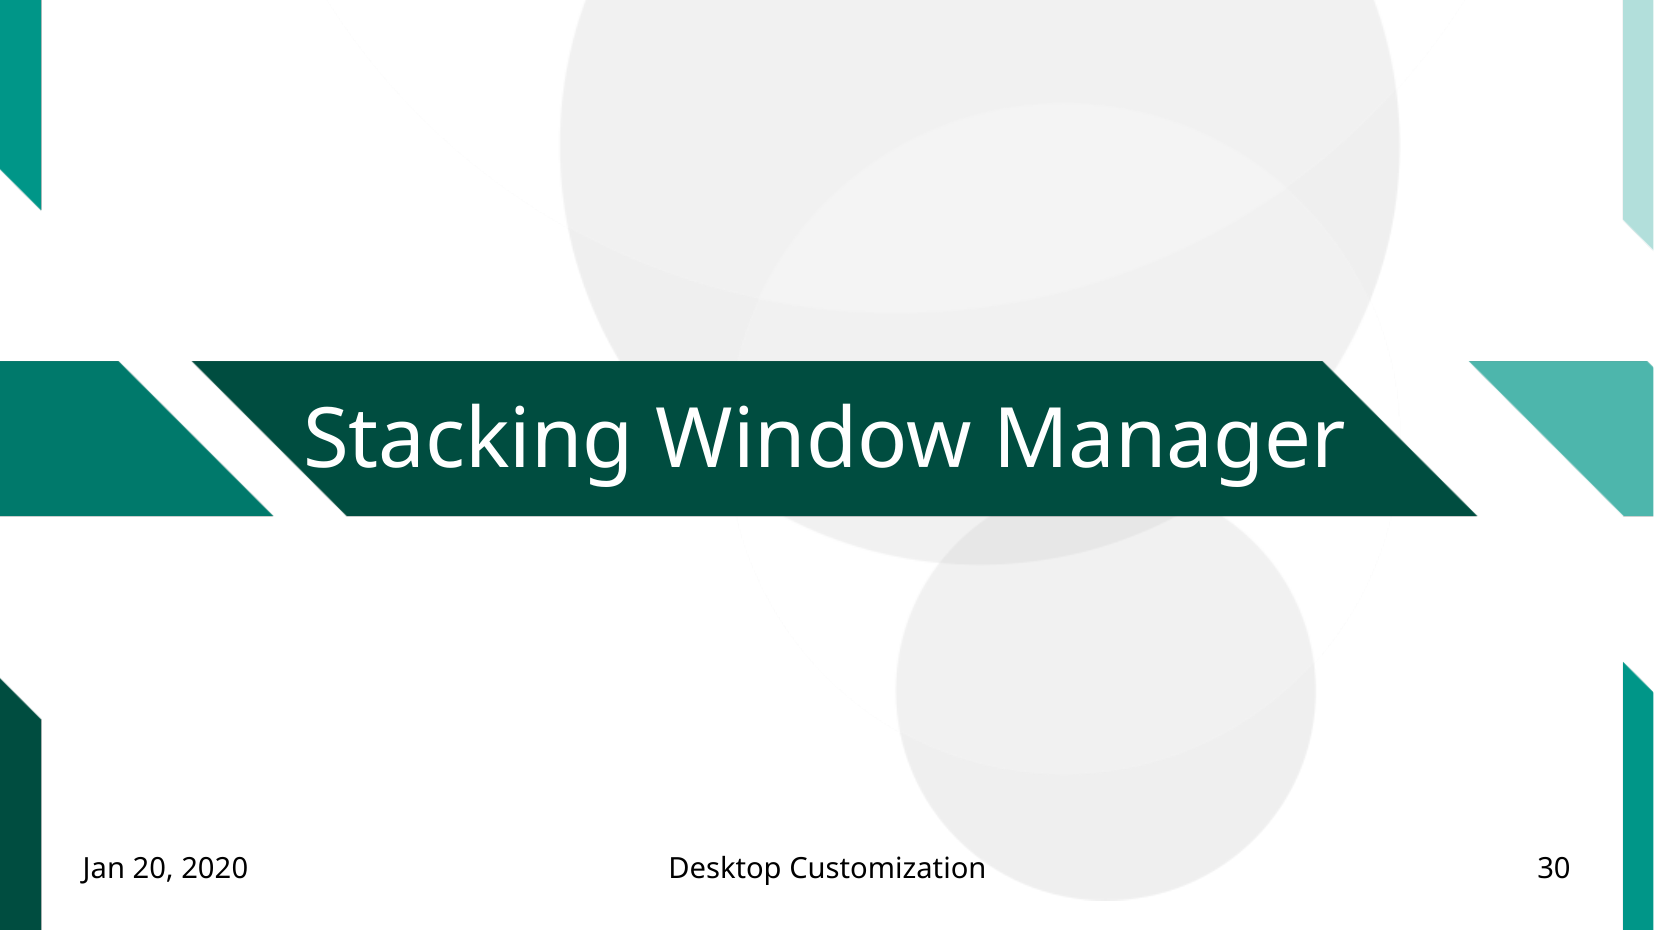

# Stacking Window Manager
Jan 20, 2020
Desktop Customization
30